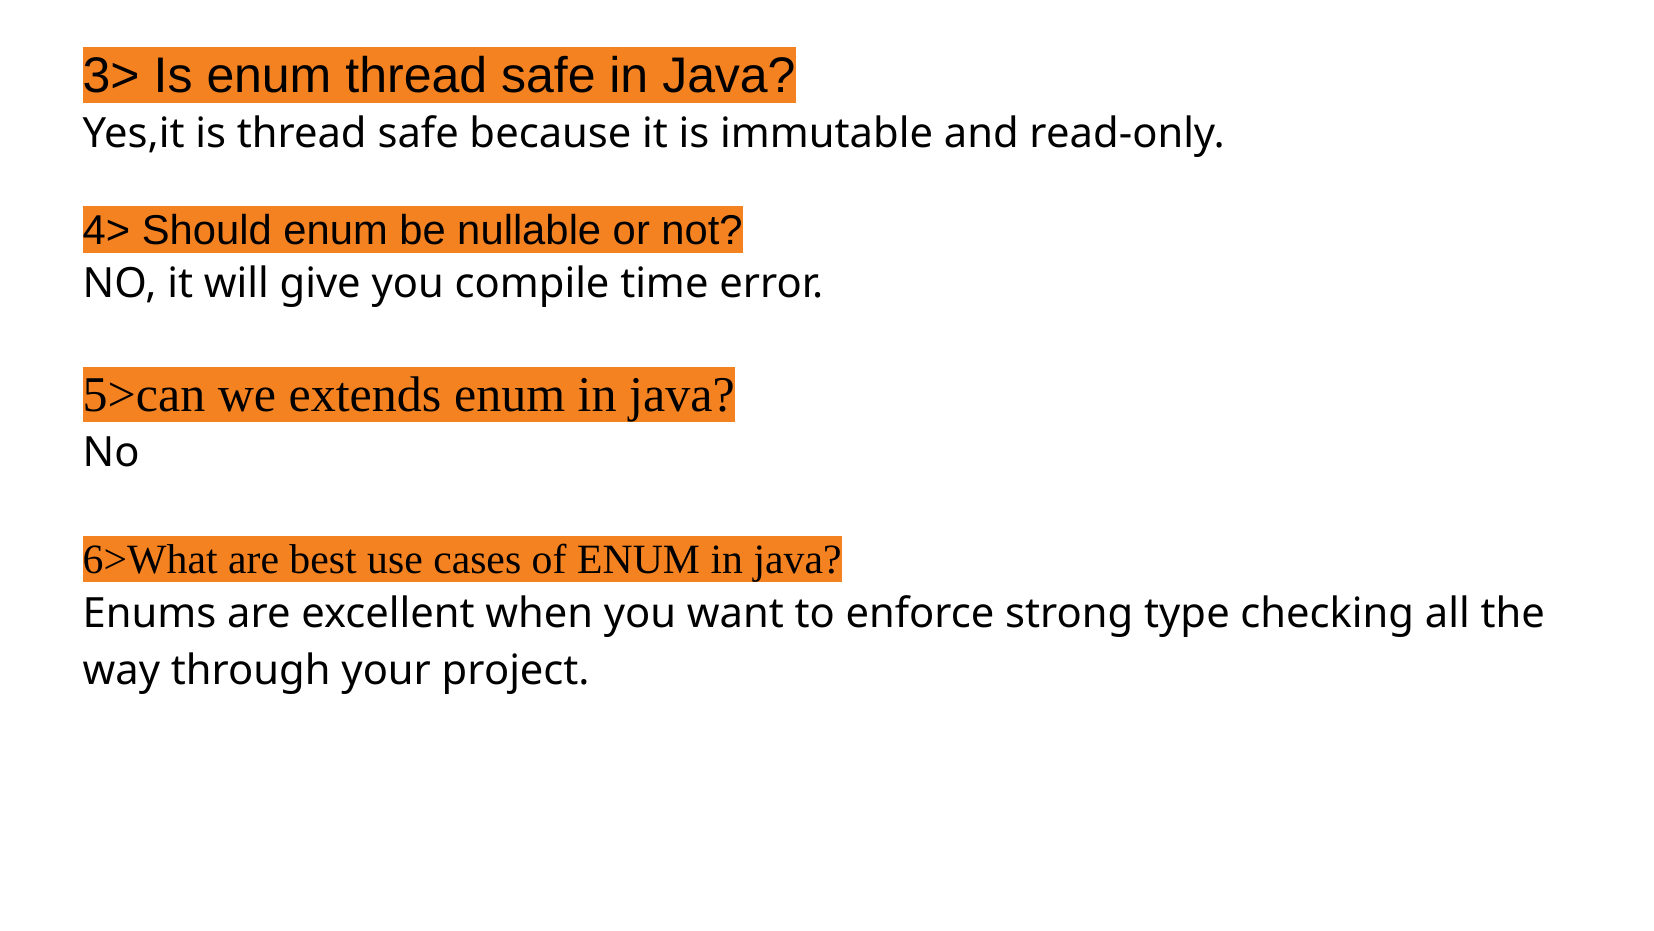

# 3> Is enum thread safe in Java?
Yes,it is thread safe because it is immutable and read-only.
4> Should enum be nullable or not?
NO, it will give you compile time error.
5>can we extends enum in java?
No
6>What are best use cases of ENUM in java?
Enums are excellent when you want to enforce strong type checking all the way through your project.